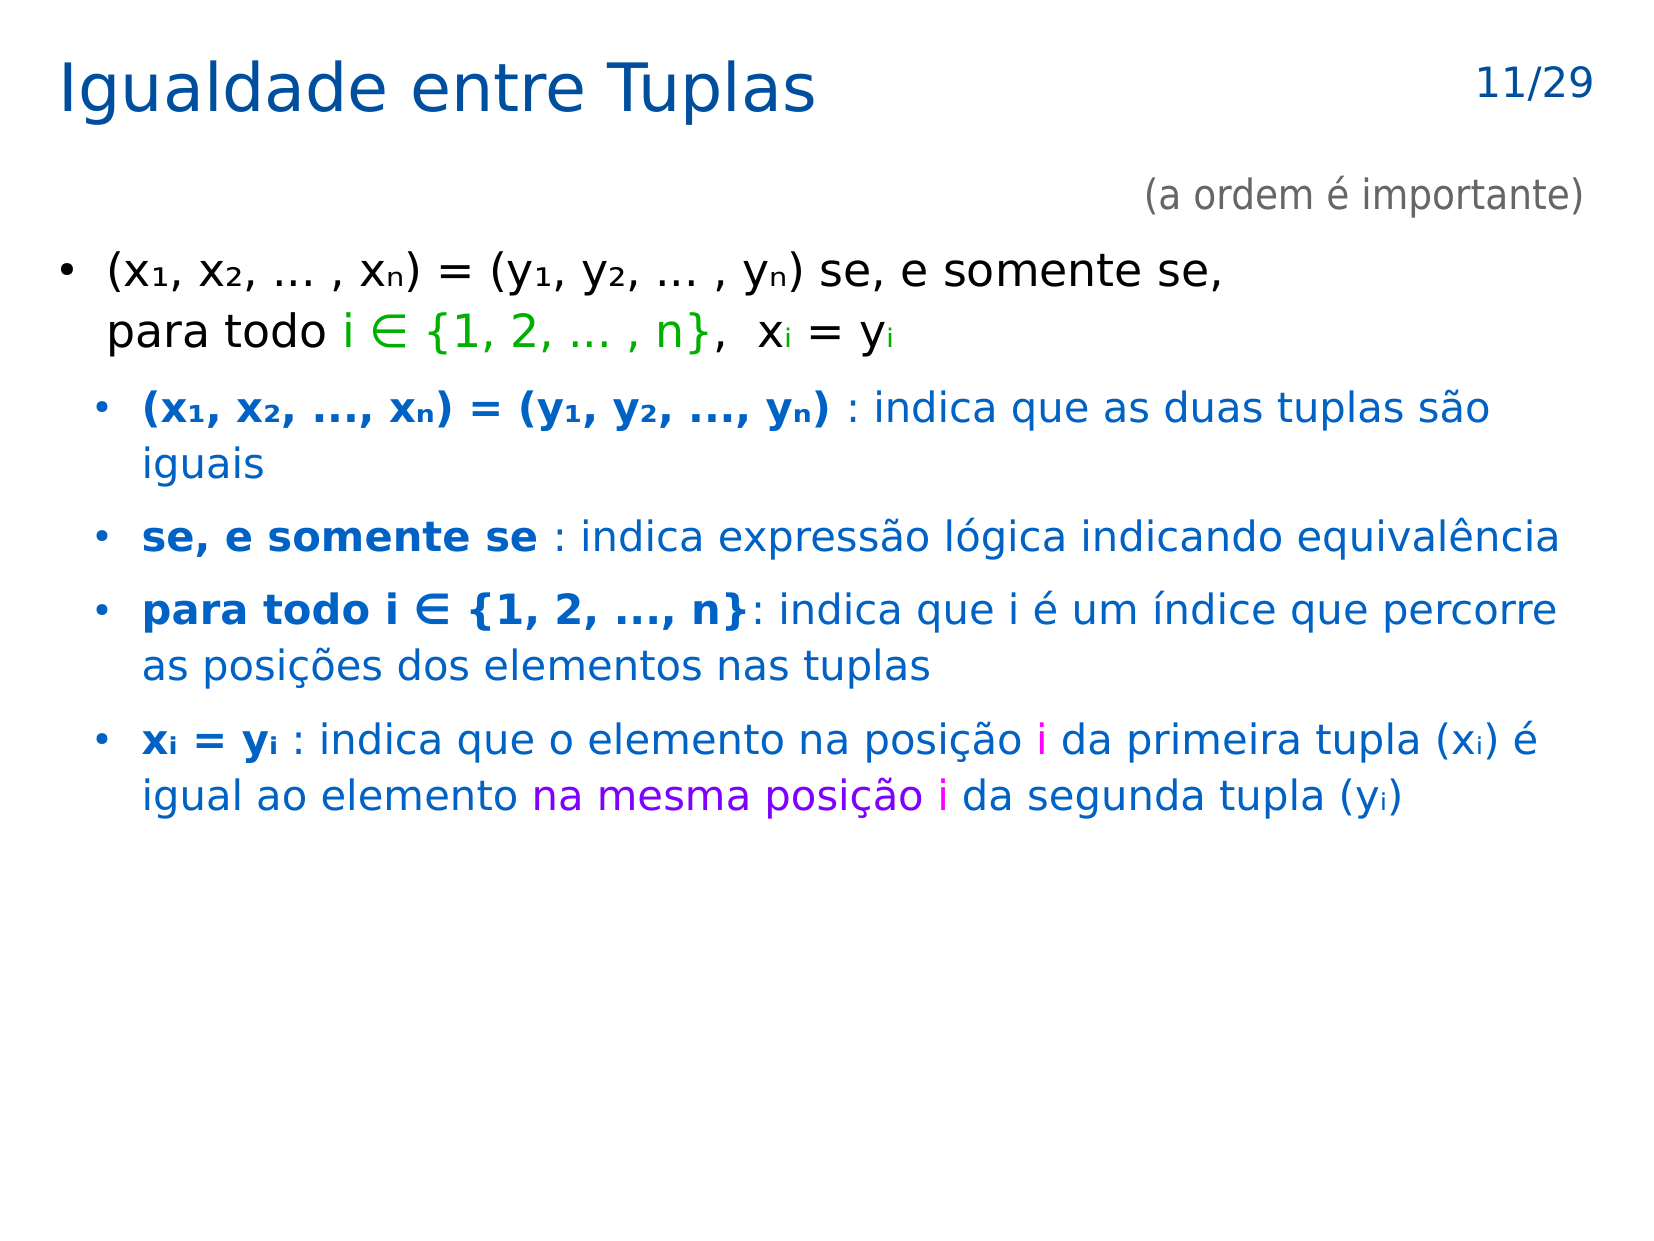

# Igualdade entre Tuplas
11
(a ordem é importante)
(x₁, x₂, ... , xₙ) = (y₁, y₂, ... , yₙ) se, e somente se,
para todo i ∈ {1, 2, ... , n}, xᵢ = yᵢ
(x₁, x₂, ..., xₙ) = (y₁, y₂, ..., yₙ) : indica que as duas tuplas são iguais
se, e somente se : indica expressão lógica indicando equivalência
para todo i ∈ {1, 2, ..., n}: indica que i é um índice que percorre as posições dos elementos nas tuplas
xᵢ = yᵢ : indica que o elemento na posição i da primeira tupla (xᵢ) é igual ao elemento na mesma posição i da segunda tupla (yᵢ)